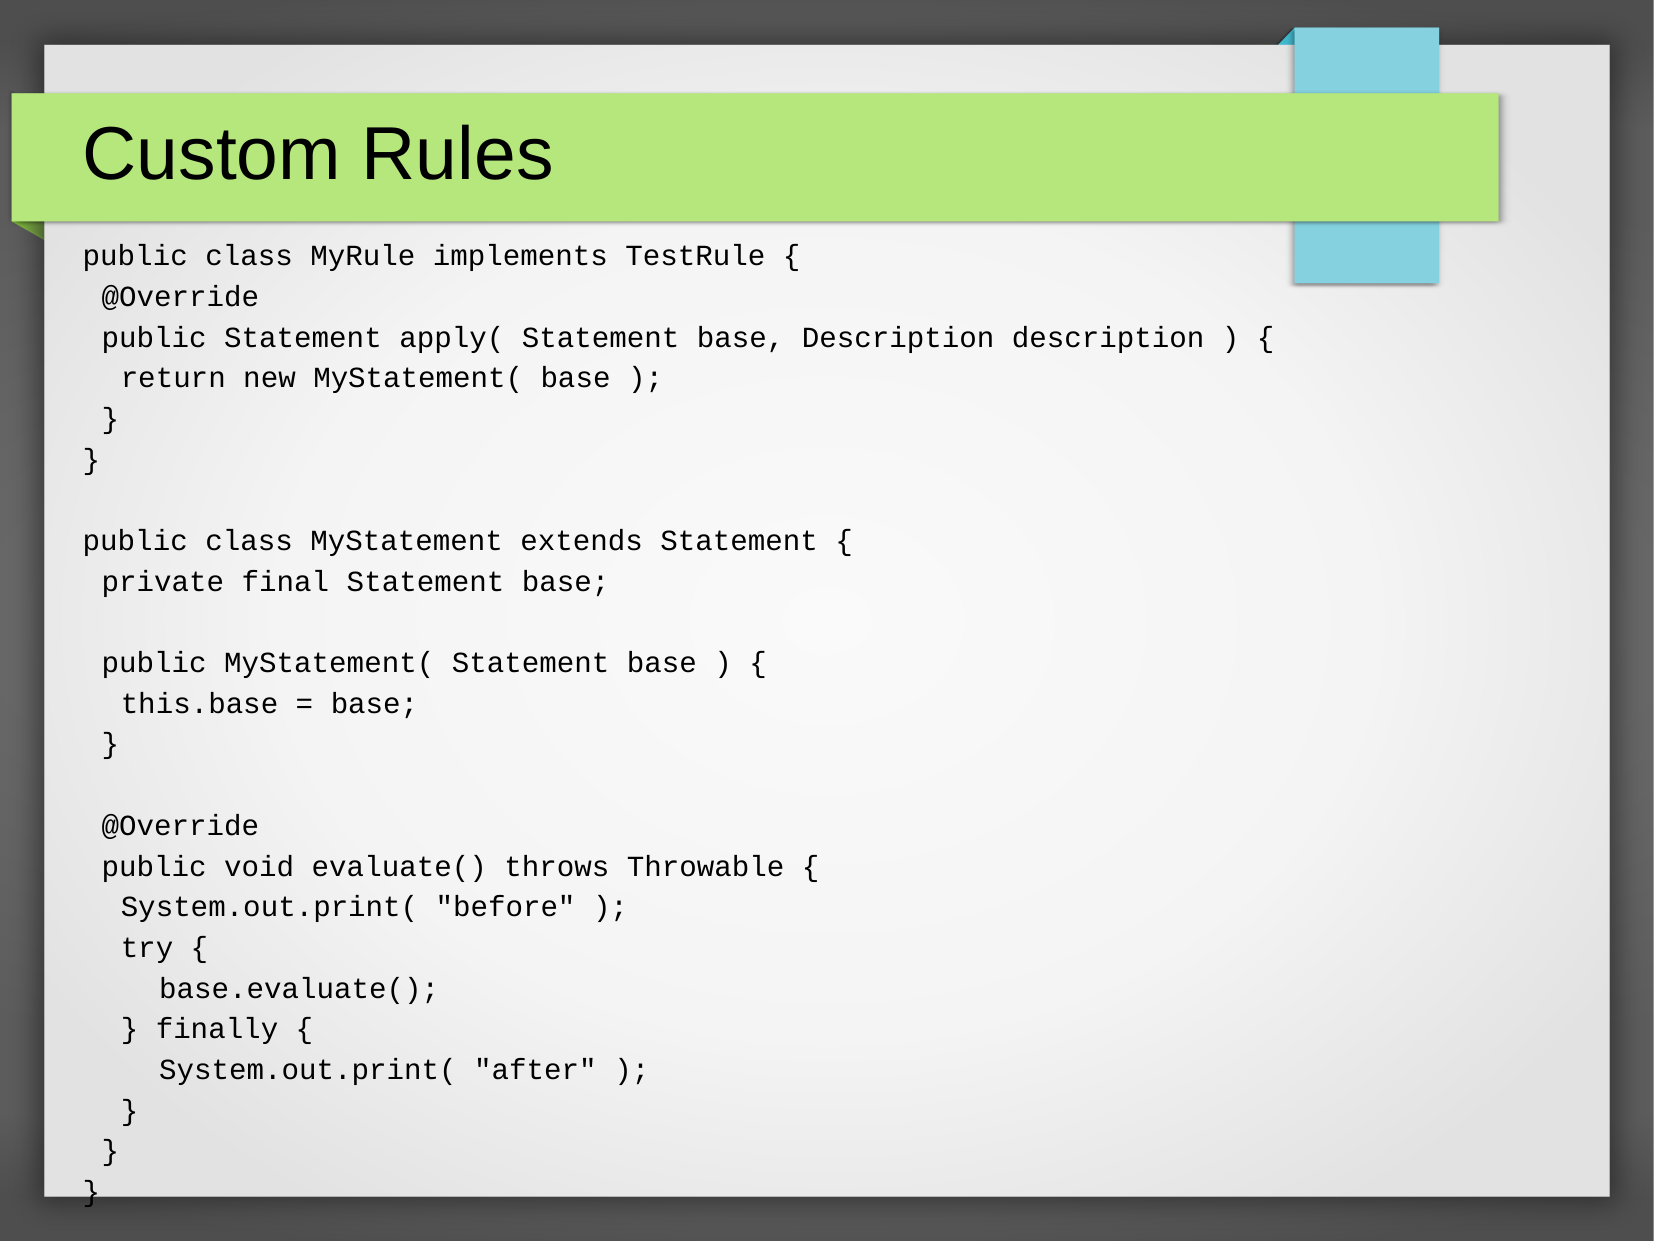

# Custom Rules
public class MyRule implements TestRule {
@Override
public Statement apply( Statement base, Description description ) {
return new MyStatement( base );
}
}
public class MyStatement extends Statement {
private final Statement base;
public MyStatement( Statement base ) {
this.base = base;
}
@Override
public void evaluate() throws Throwable {
System.out.print( "before" );
try {
base.evaluate();
} finally {
System.out.print( "after" );
}
}
}